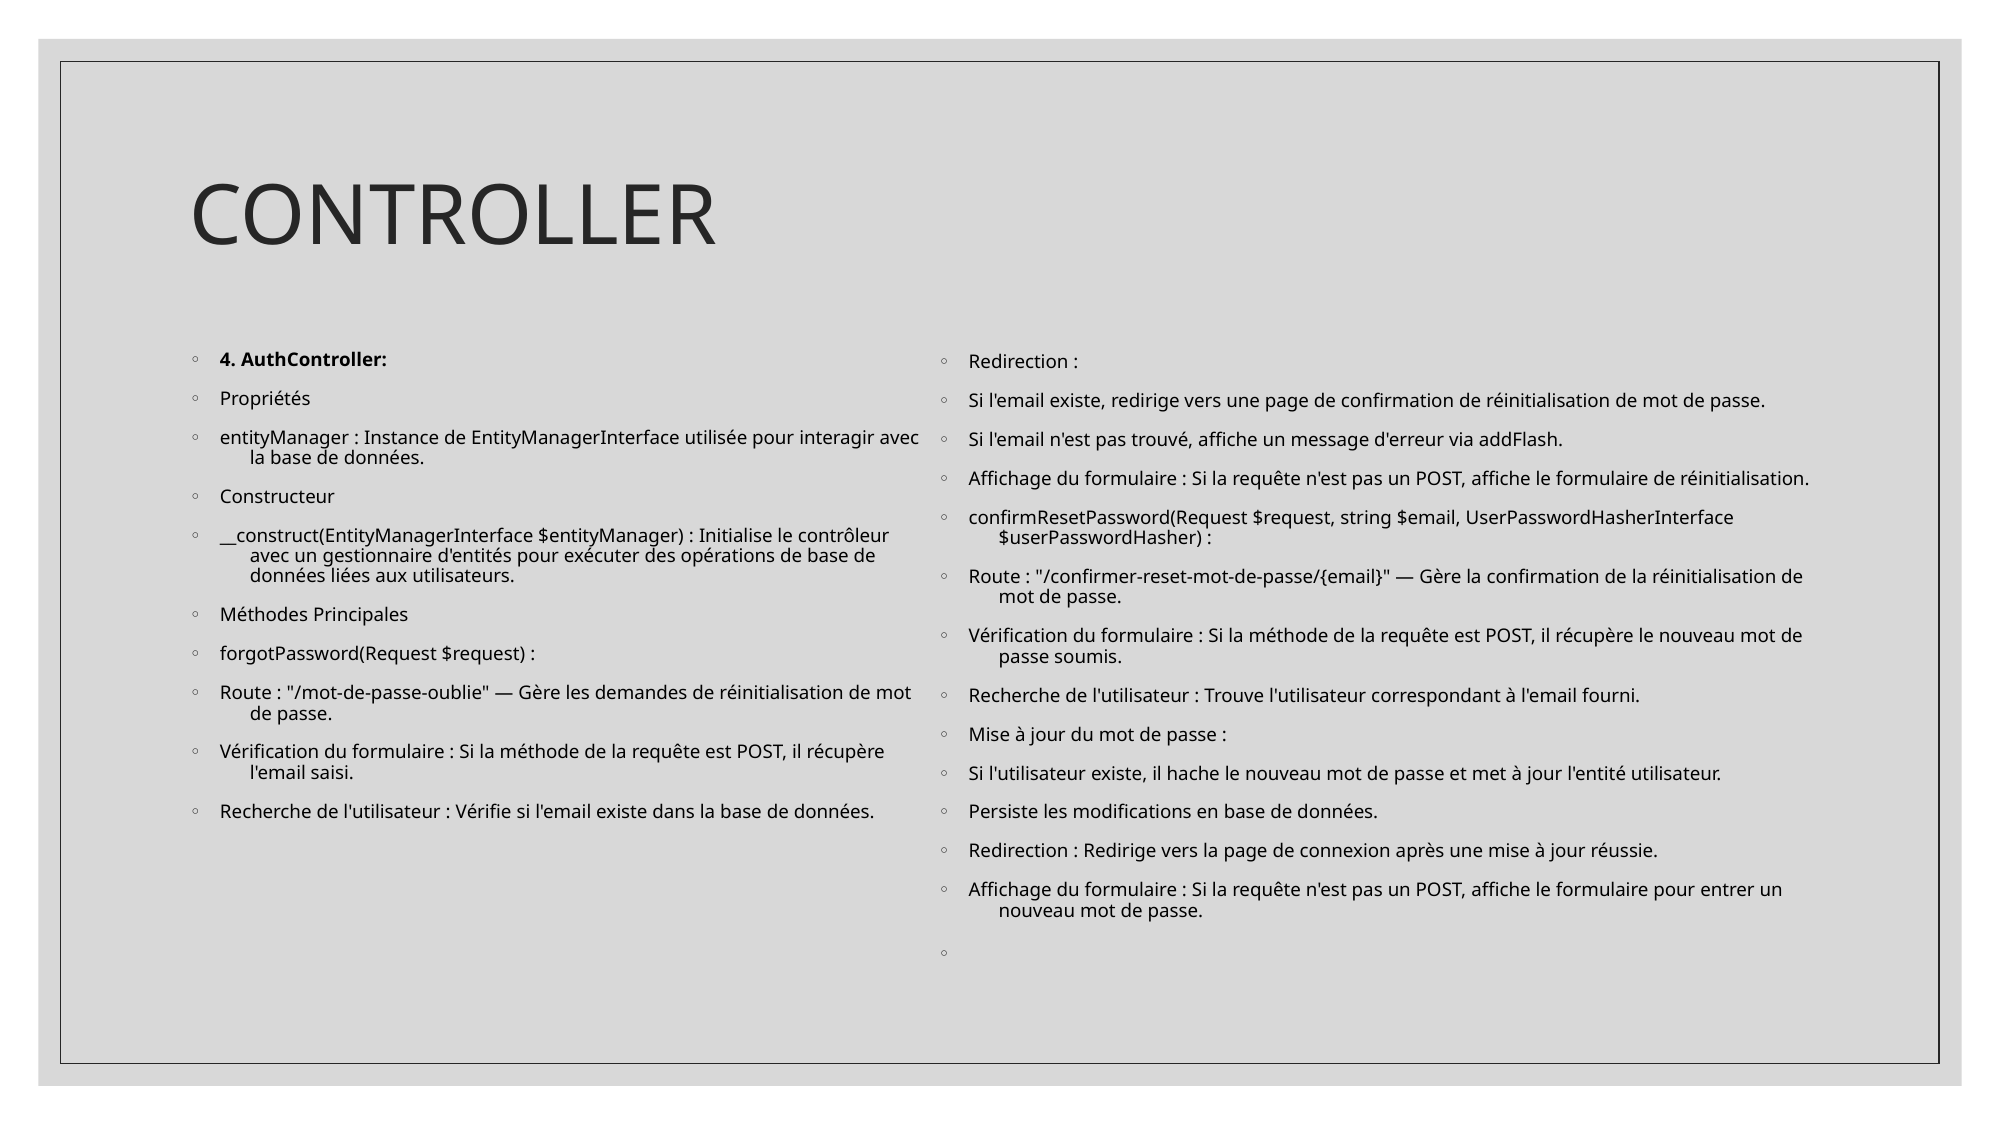

# CONTROLLER
4. AuthController:
Propriétés
entityManager : Instance de EntityManagerInterface utilisée pour interagir avec la base de données.
Constructeur
__construct(EntityManagerInterface $entityManager) : Initialise le contrôleur avec un gestionnaire d'entités pour exécuter des opérations de base de données liées aux utilisateurs.
Méthodes Principales
forgotPassword(Request $request) :
Route : "/mot-de-passe-oublie" — Gère les demandes de réinitialisation de mot de passe.
Vérification du formulaire : Si la méthode de la requête est POST, il récupère l'email saisi.
Recherche de l'utilisateur : Vérifie si l'email existe dans la base de données.
Redirection :
Si l'email existe, redirige vers une page de confirmation de réinitialisation de mot de passe.
Si l'email n'est pas trouvé, affiche un message d'erreur via addFlash.
Affichage du formulaire : Si la requête n'est pas un POST, affiche le formulaire de réinitialisation.
confirmResetPassword(Request $request, string $email, UserPasswordHasherInterface $userPasswordHasher) :
Route : "/confirmer-reset-mot-de-passe/{email}" — Gère la confirmation de la réinitialisation de mot de passe.
Vérification du formulaire : Si la méthode de la requête est POST, il récupère le nouveau mot de passe soumis.
Recherche de l'utilisateur : Trouve l'utilisateur correspondant à l'email fourni.
Mise à jour du mot de passe :
Si l'utilisateur existe, il hache le nouveau mot de passe et met à jour l'entité utilisateur.
Persiste les modifications en base de données.
Redirection : Redirige vers la page de connexion après une mise à jour réussie.
Affichage du formulaire : Si la requête n'est pas un POST, affiche le formulaire pour entrer un nouveau mot de passe.